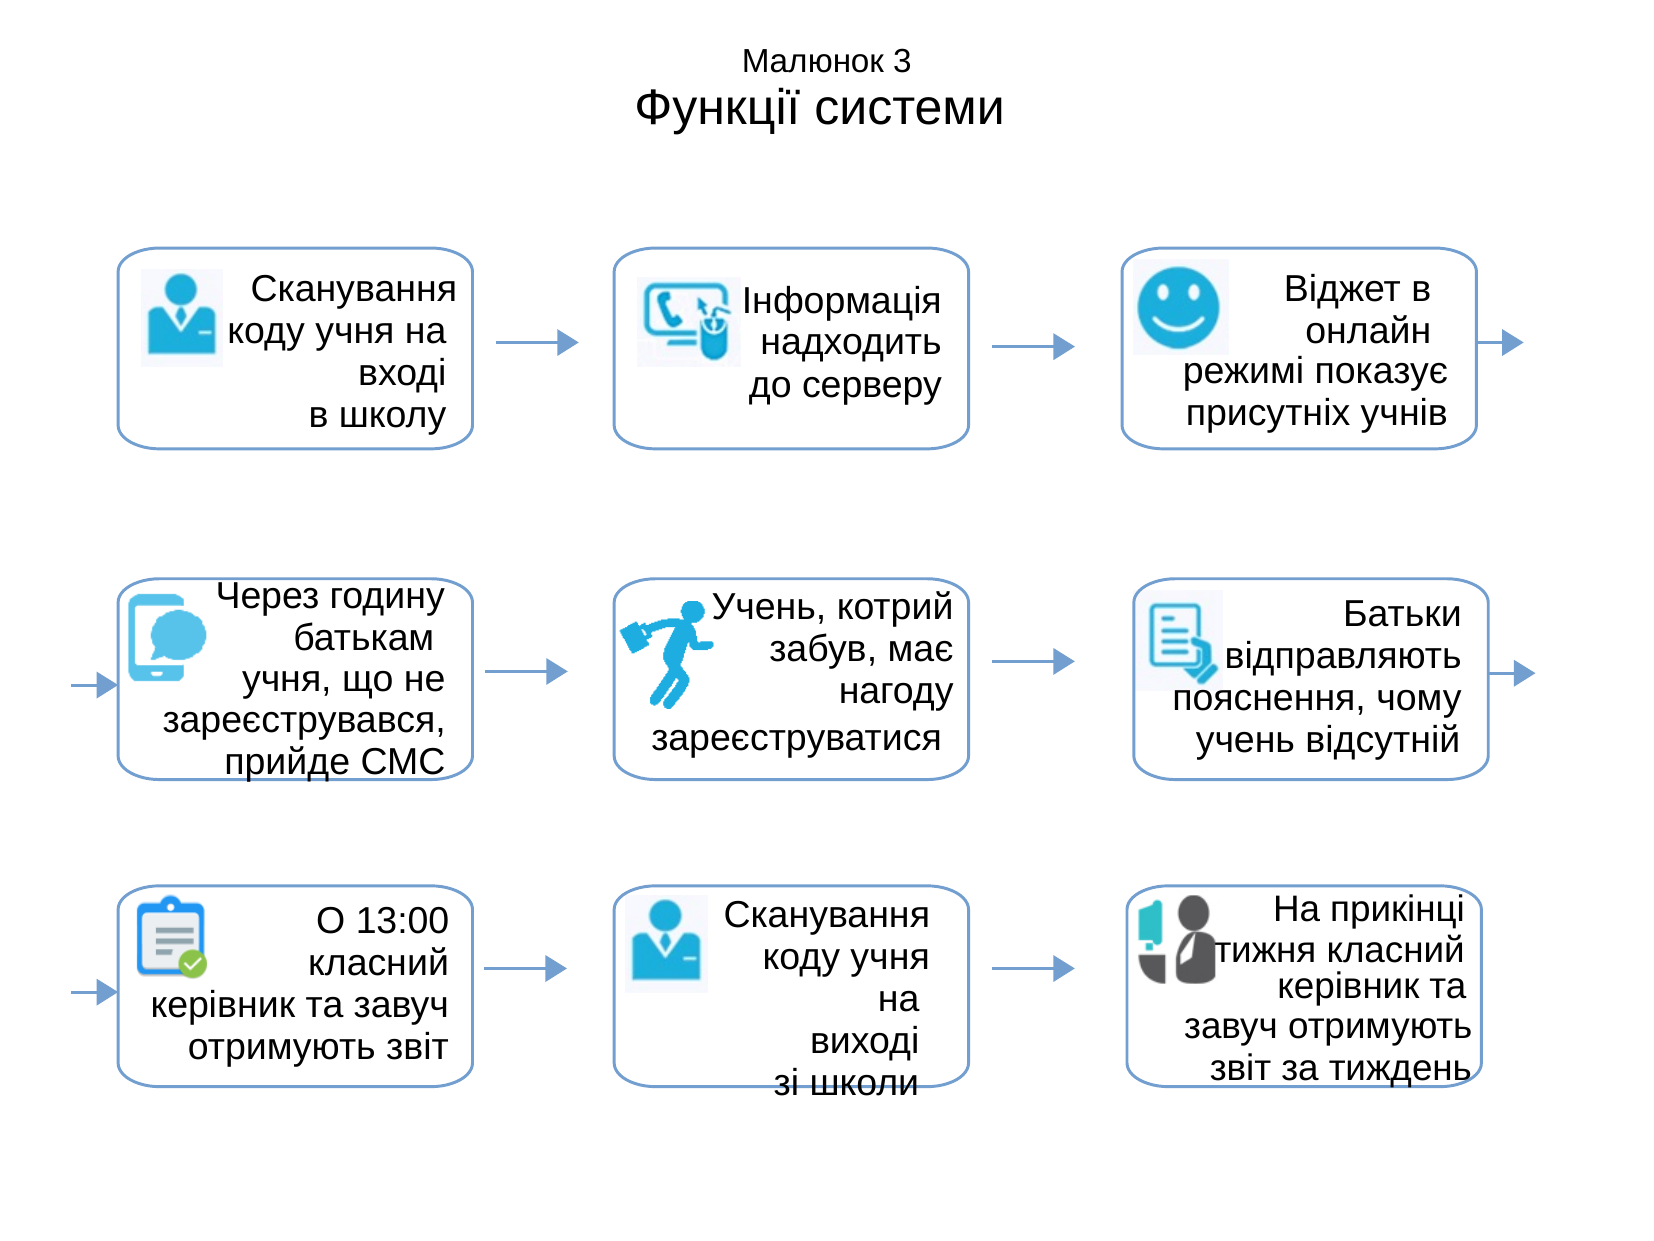

# Малюнок 3 Функції системи
Сканування
коду учня на
вході
в школу
 Віджет в
 онлайн
Інформація
надходить
до серверу
 режимі показує
присутніх учнів
Через годину батькам
Учень, котрий забув, має нагоду
Батьки відправляють
пояснення, чому
 учня, що не зареєструвався,
прийде СМС
 зареєструватися
учень відсутній
На прикінці тижня класний
Сканування
коду учня на
виходi
 зi школи
О 13:00
класний
керівник та завуч
отримують звіт
керівник та
завуч отримують
звіт за тиждень